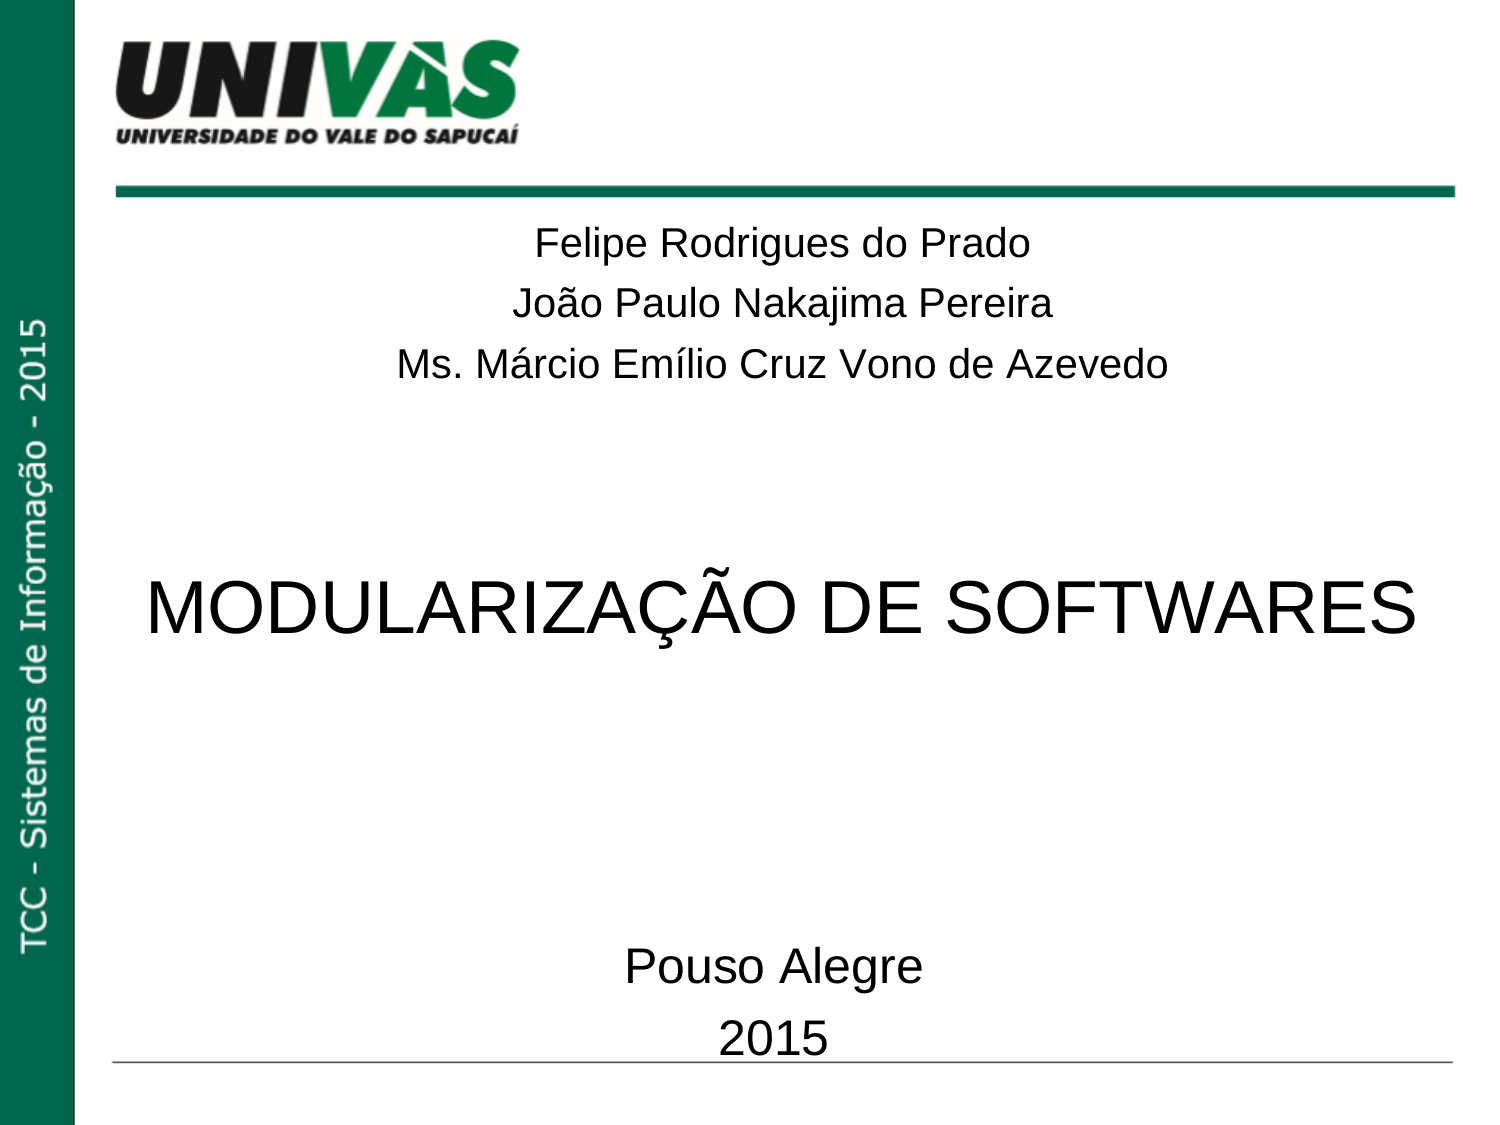

Felipe Rodrigues do Prado
João Paulo Nakajima Pereira
Ms. Márcio Emílio Cruz Vono de Azevedo
MODULARIZAÇÃO DE SOFTWARES
Pouso Alegre
2015